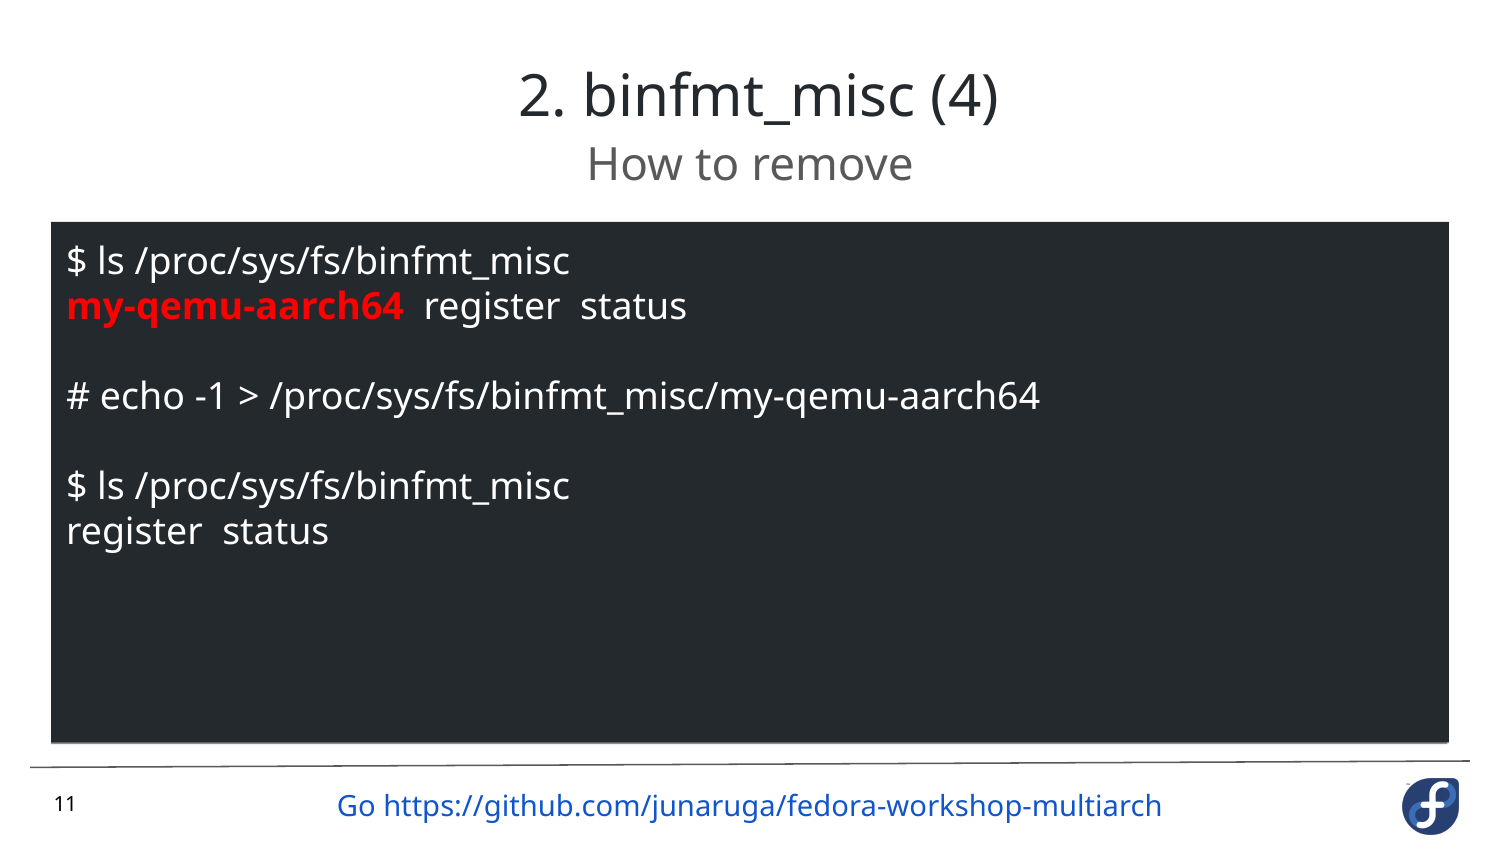

# 2. binfmt_misc (4)
How to remove
$ ls /proc/sys/fs/binfmt_misc
my-qemu-aarch64 register status
# echo -1 > /proc/sys/fs/binfmt_misc/my-qemu-aarch64
$ ls /proc/sys/fs/binfmt_misc
register status
Go https://github.com/junaruga/fedora-workshop-multiarch